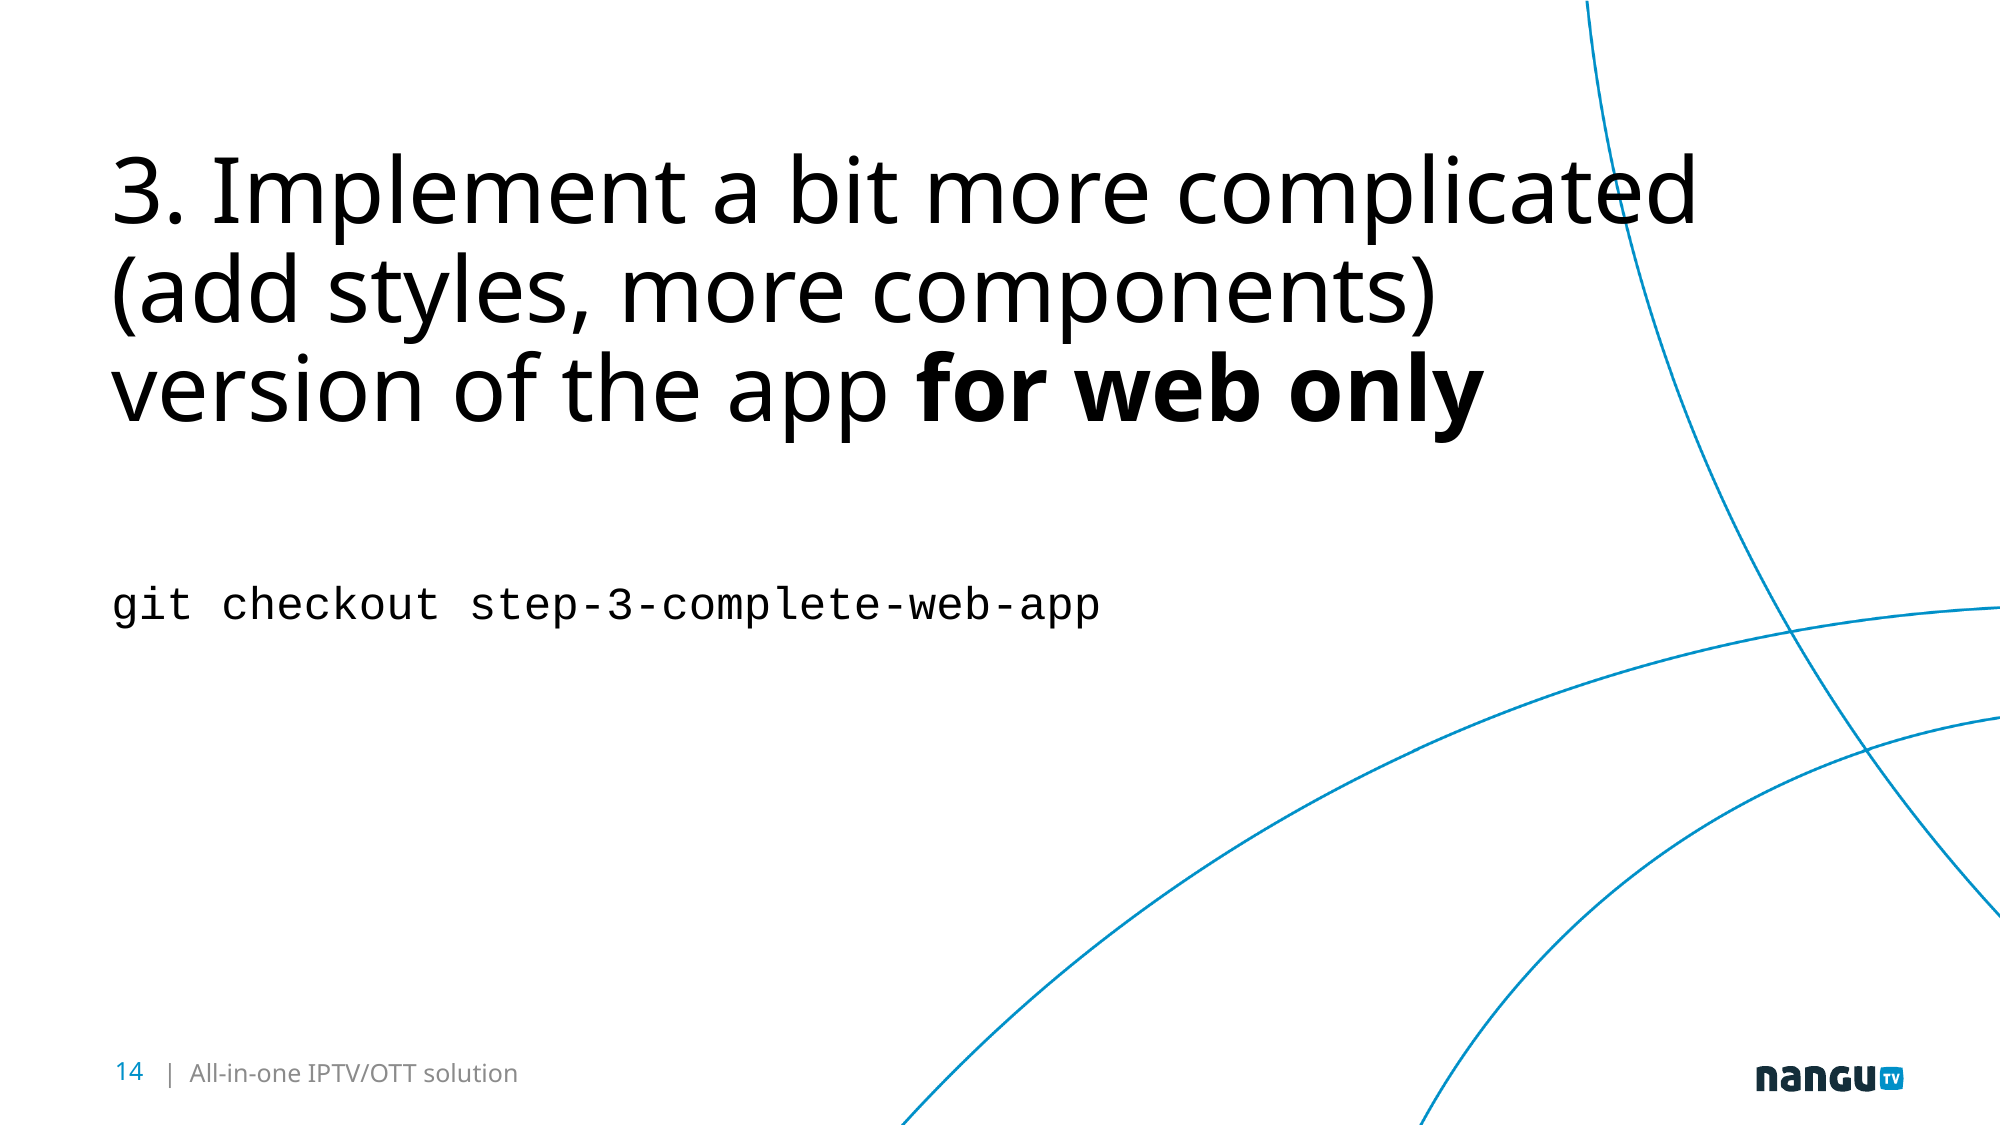

# 3. Implement a bit more complicated (add styles, more components) version of the app for web only
git checkout step-3-complete-web-app
| All-in-one IPTV/OTT solution